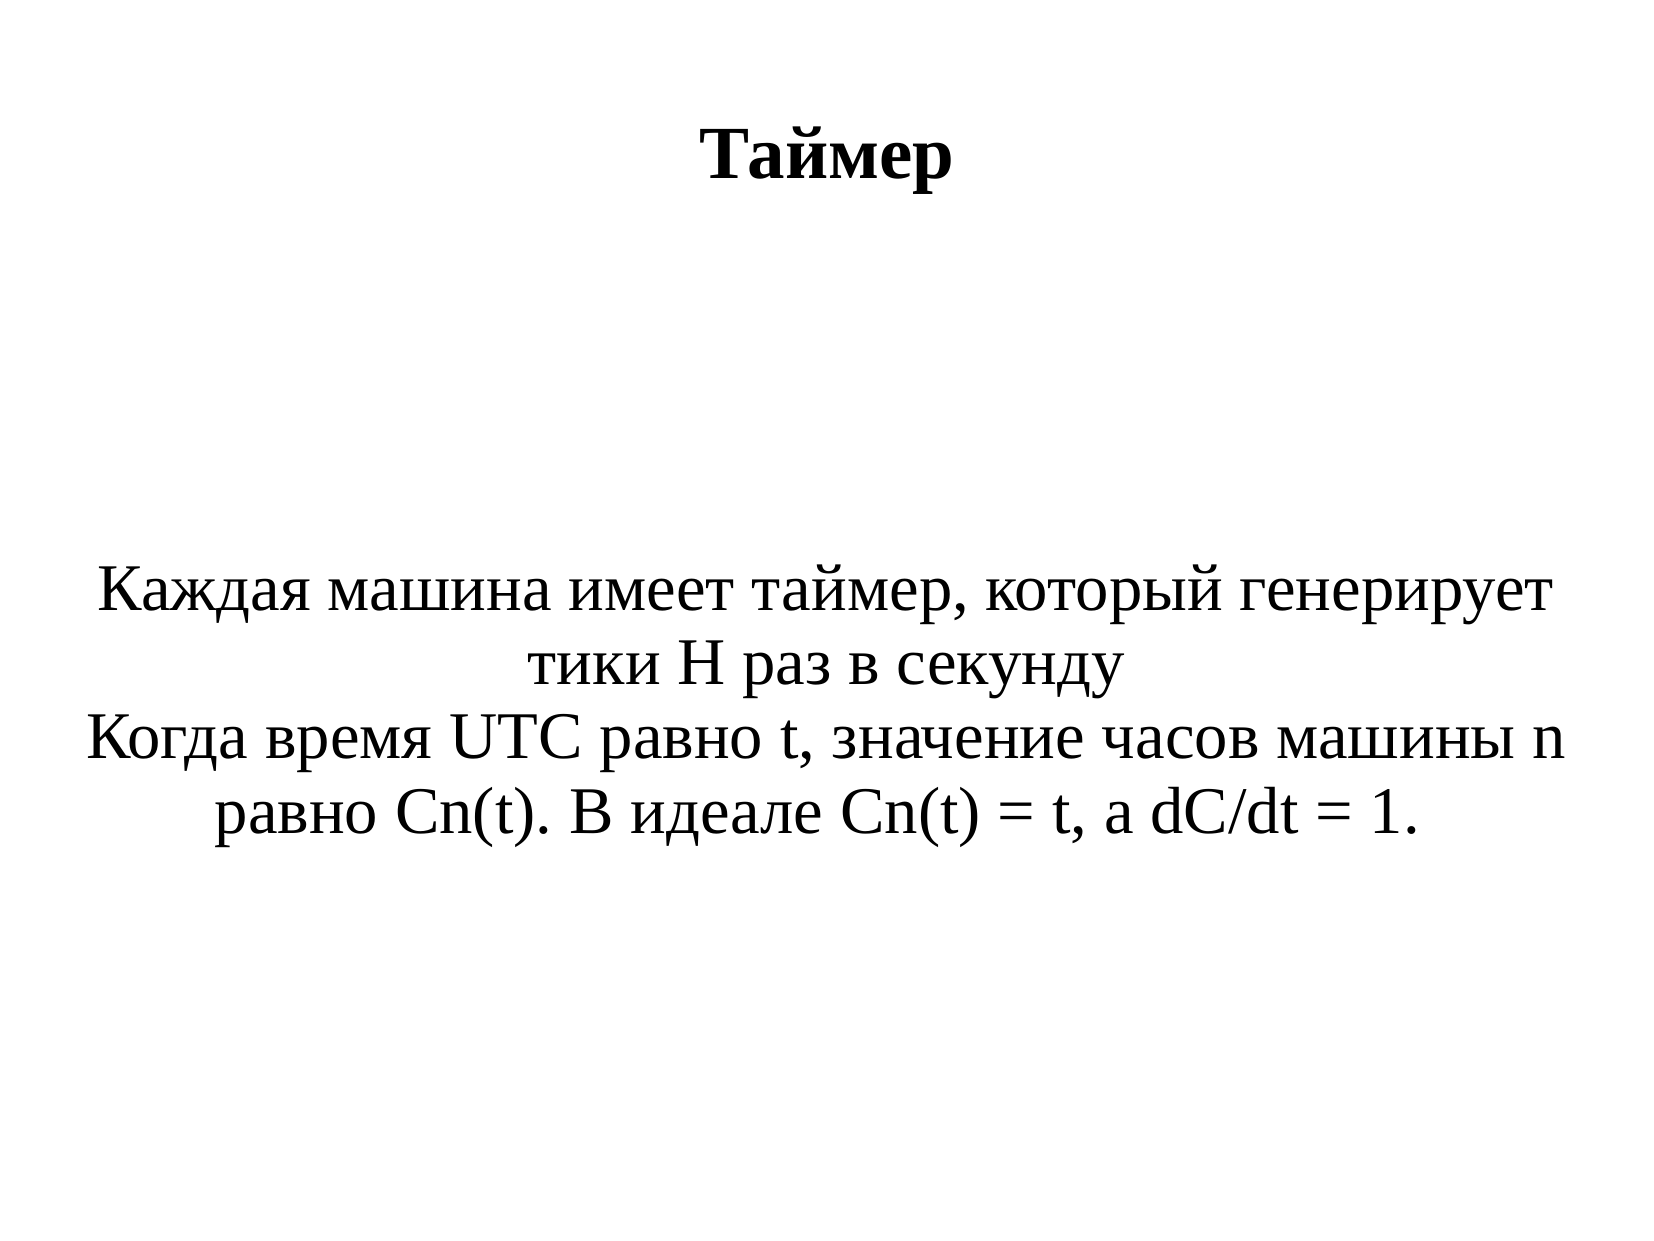

# Таймер
Каждая машина имеет таймер, который генерирует тики H раз в секунду
Когда время UTC равно t, значение часов машины n равно Cn(t). В идеале Cn(t) = t, а dC/dt = 1.